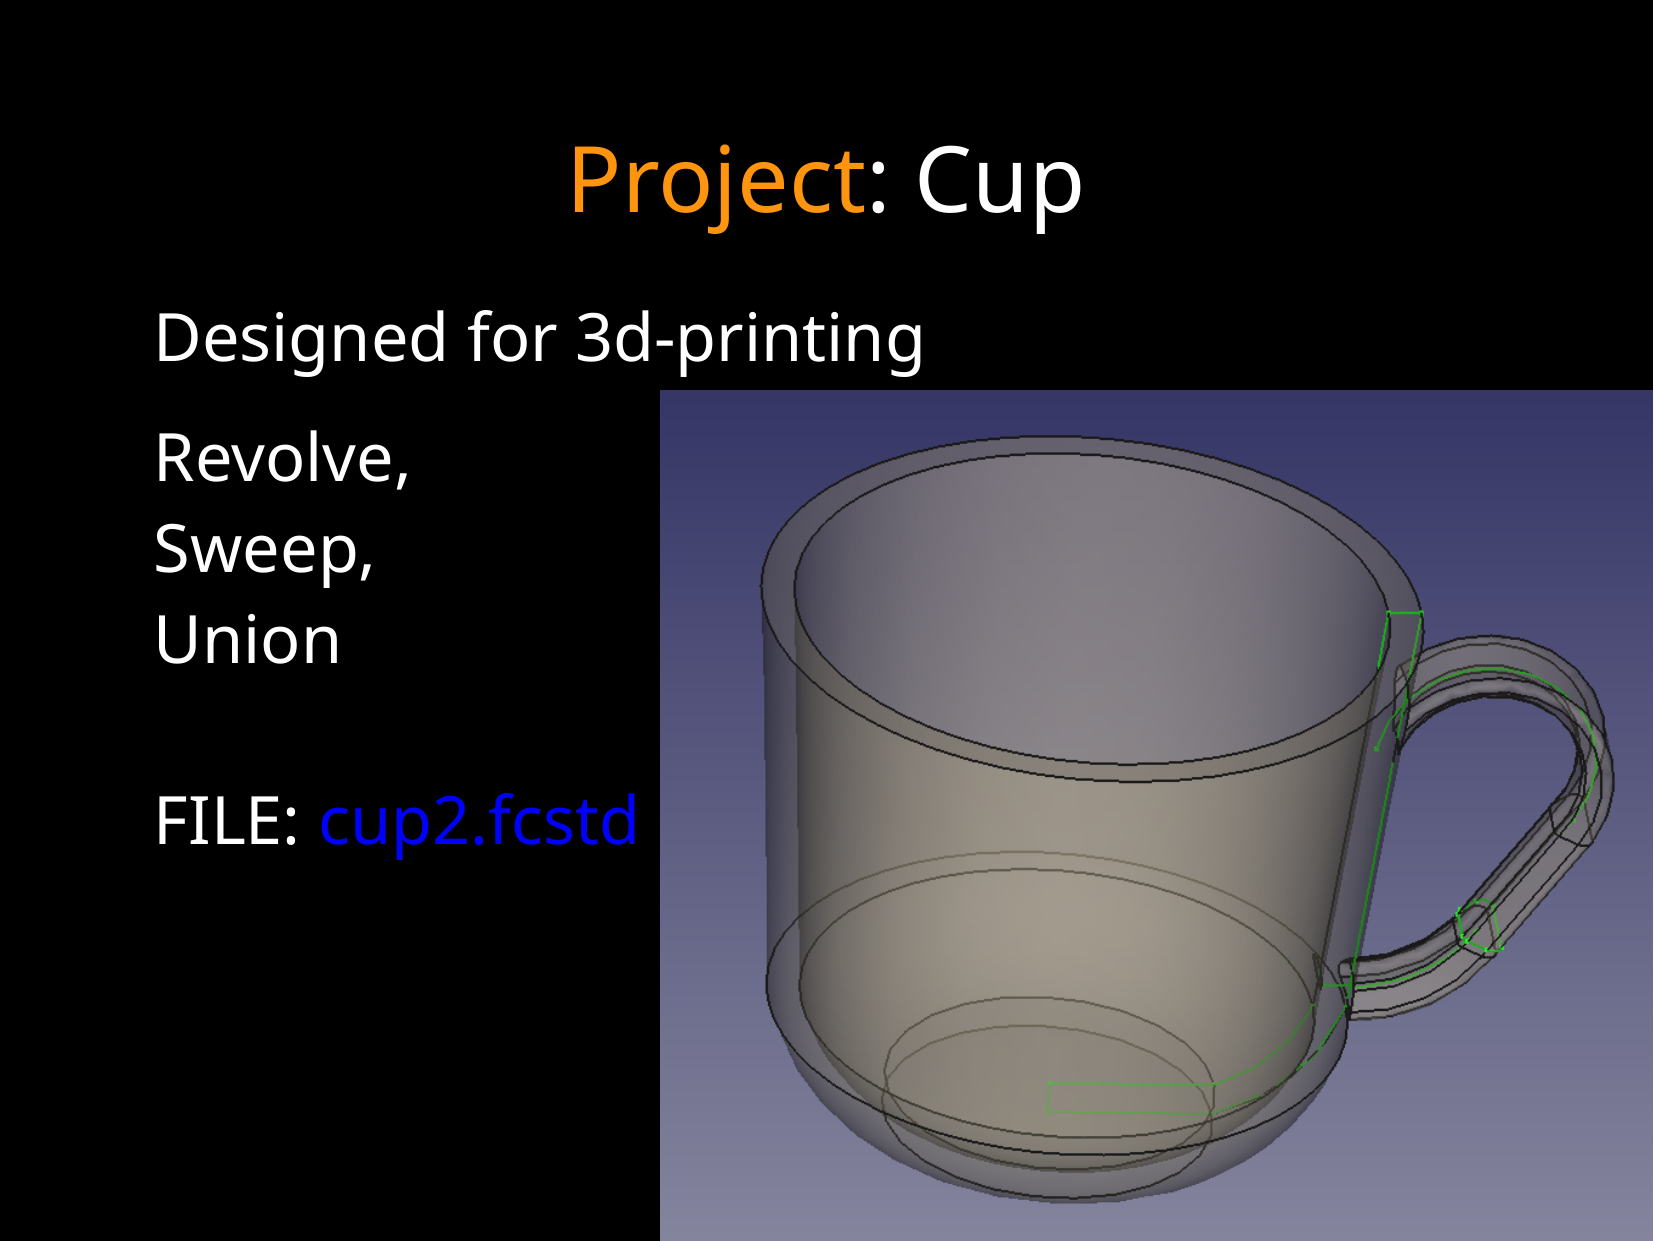

# Project: Cup
Designed for 3d-printing
Revolve,
Sweep,
Union
FILE: cup2.fcstd